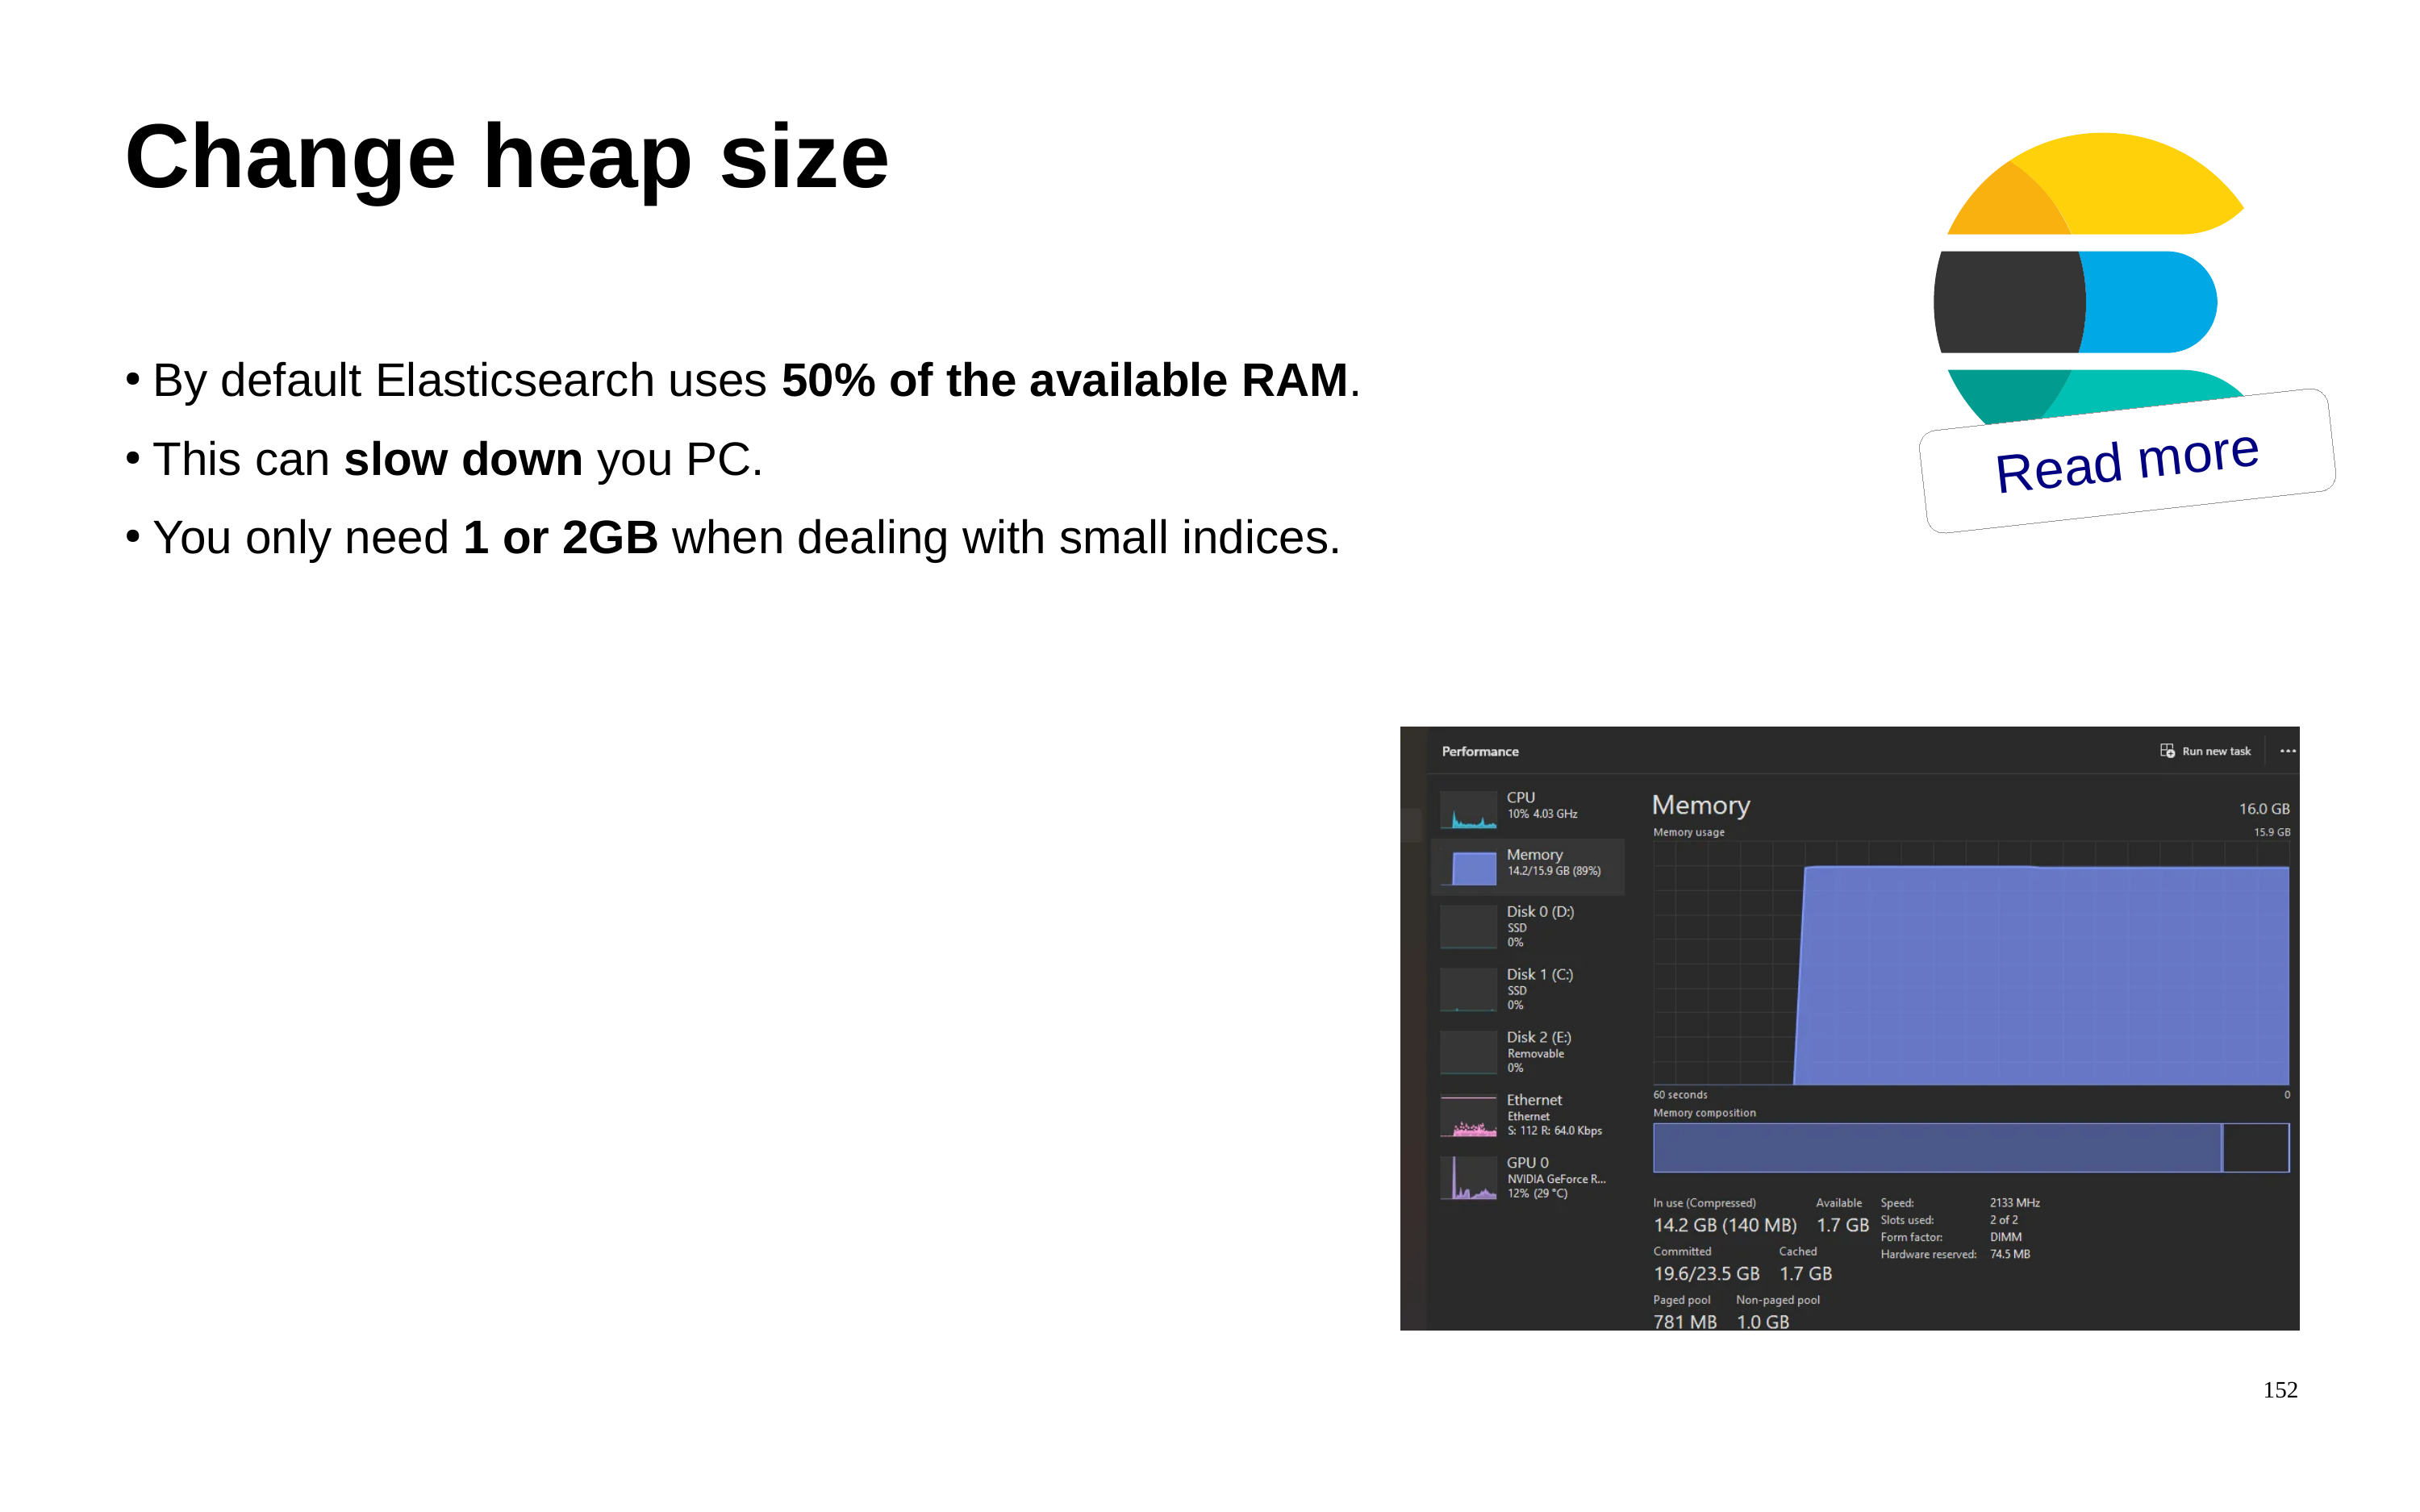

Change heap size
By default Elasticsearch uses 50% of the available RAM.
This can slow down you PC.
You only need 1 or 2GB when dealing with small indices.
Read more
152